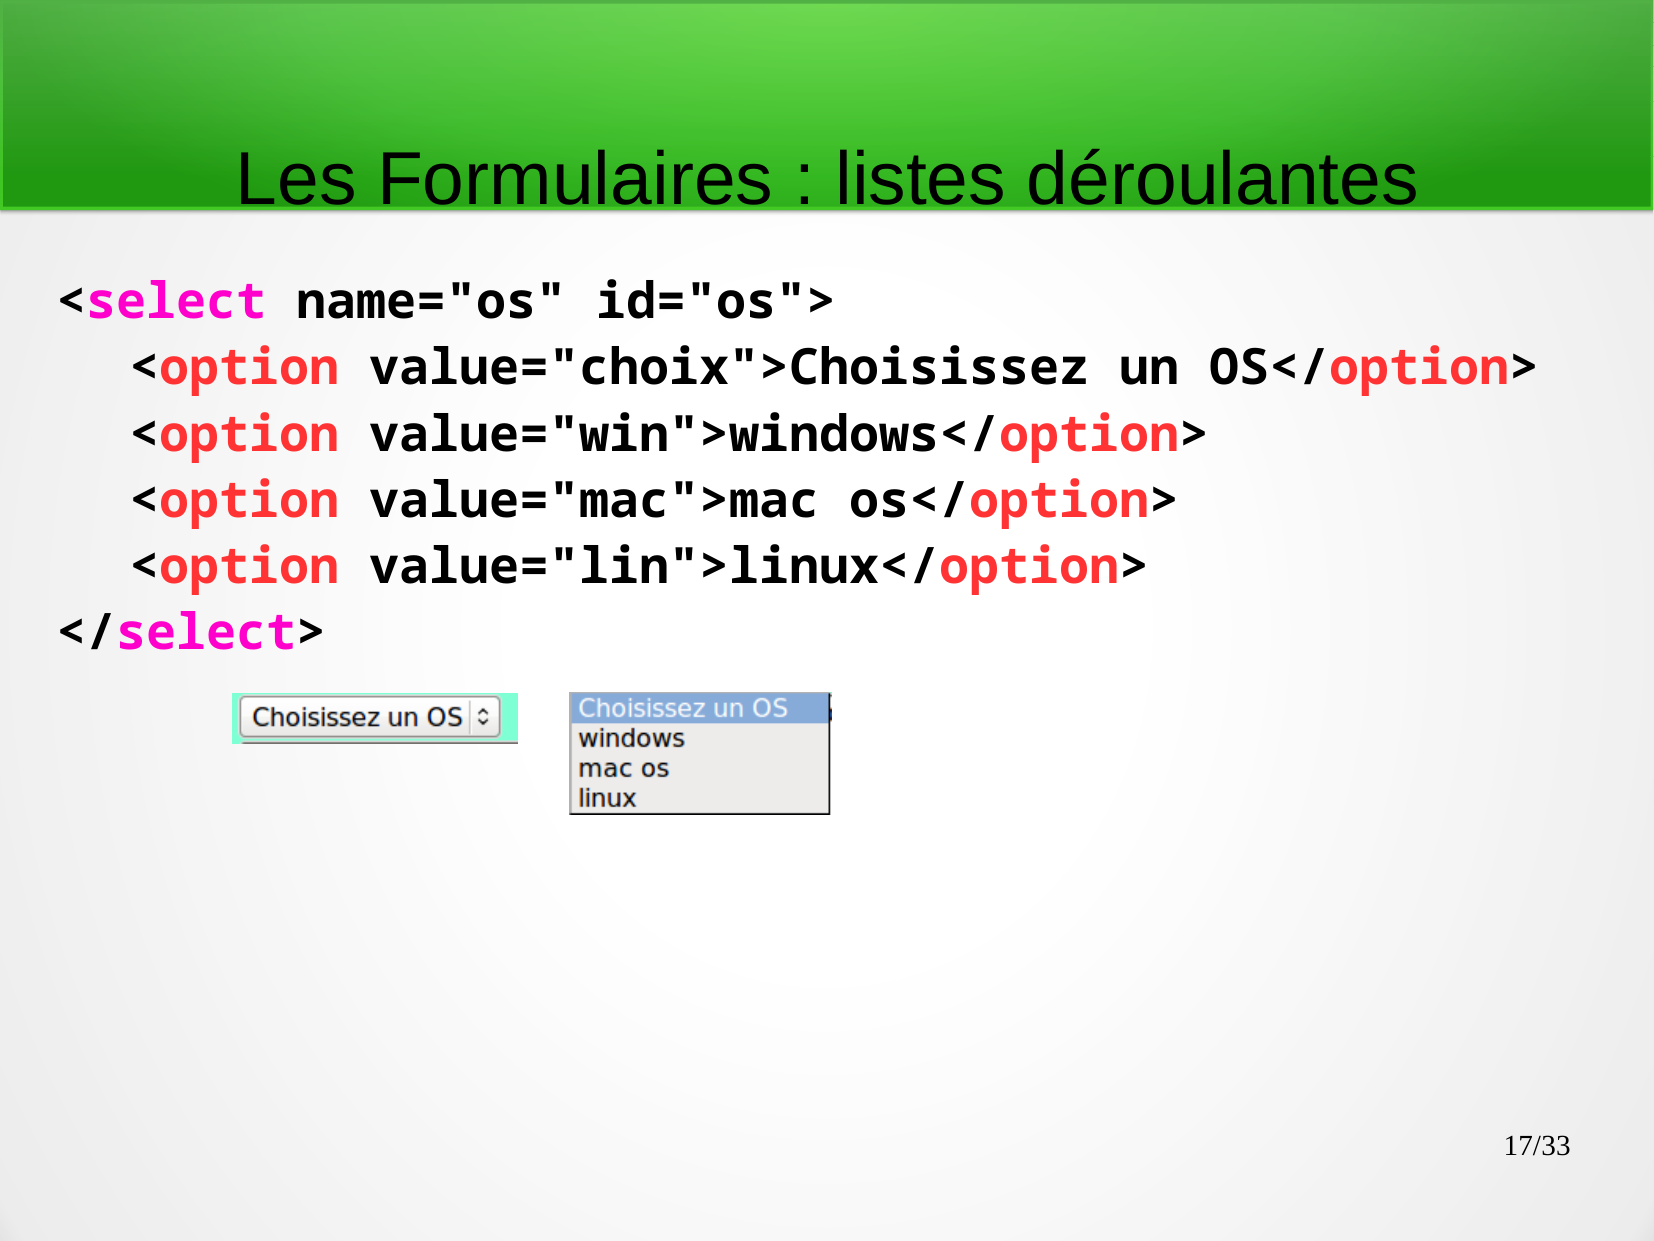

# Les Formulaires : listes déroulantes
<select name="os" id="os">
	<option value="choix">Choisissez un OS</option>
	<option value="win">windows</option>
	<option value="mac">mac os</option>
	<option value="lin">linux</option>
</select>
17